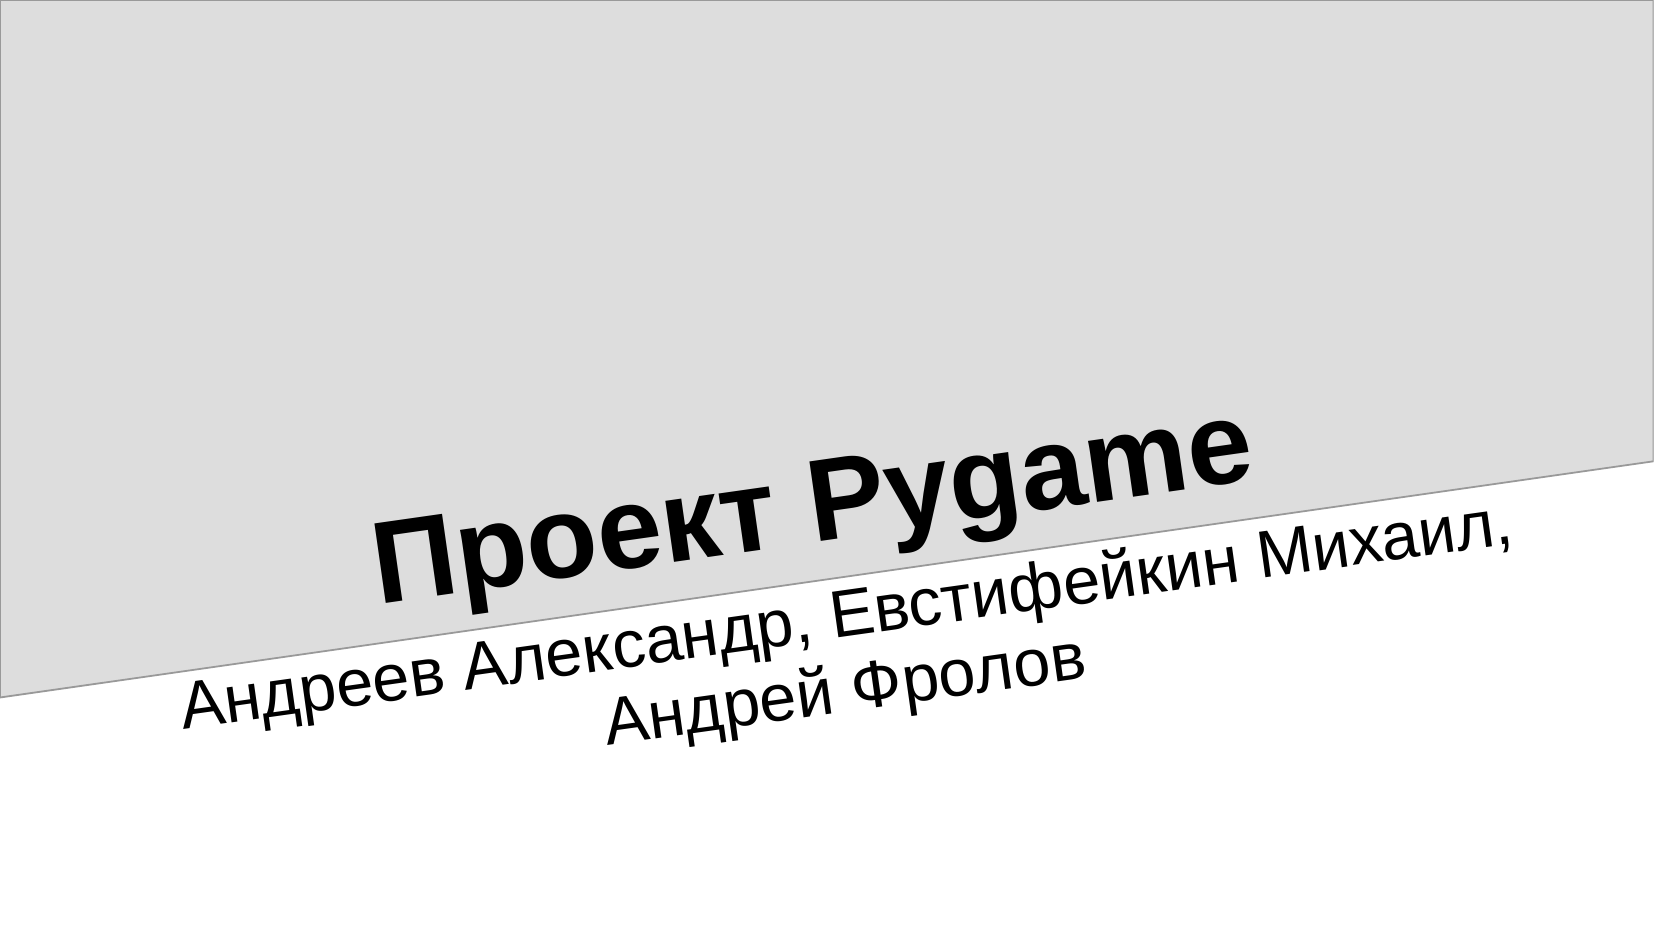

# Проект Pygame
Андреев Александр, Евстифейкин Михаил, Андрей Фролов